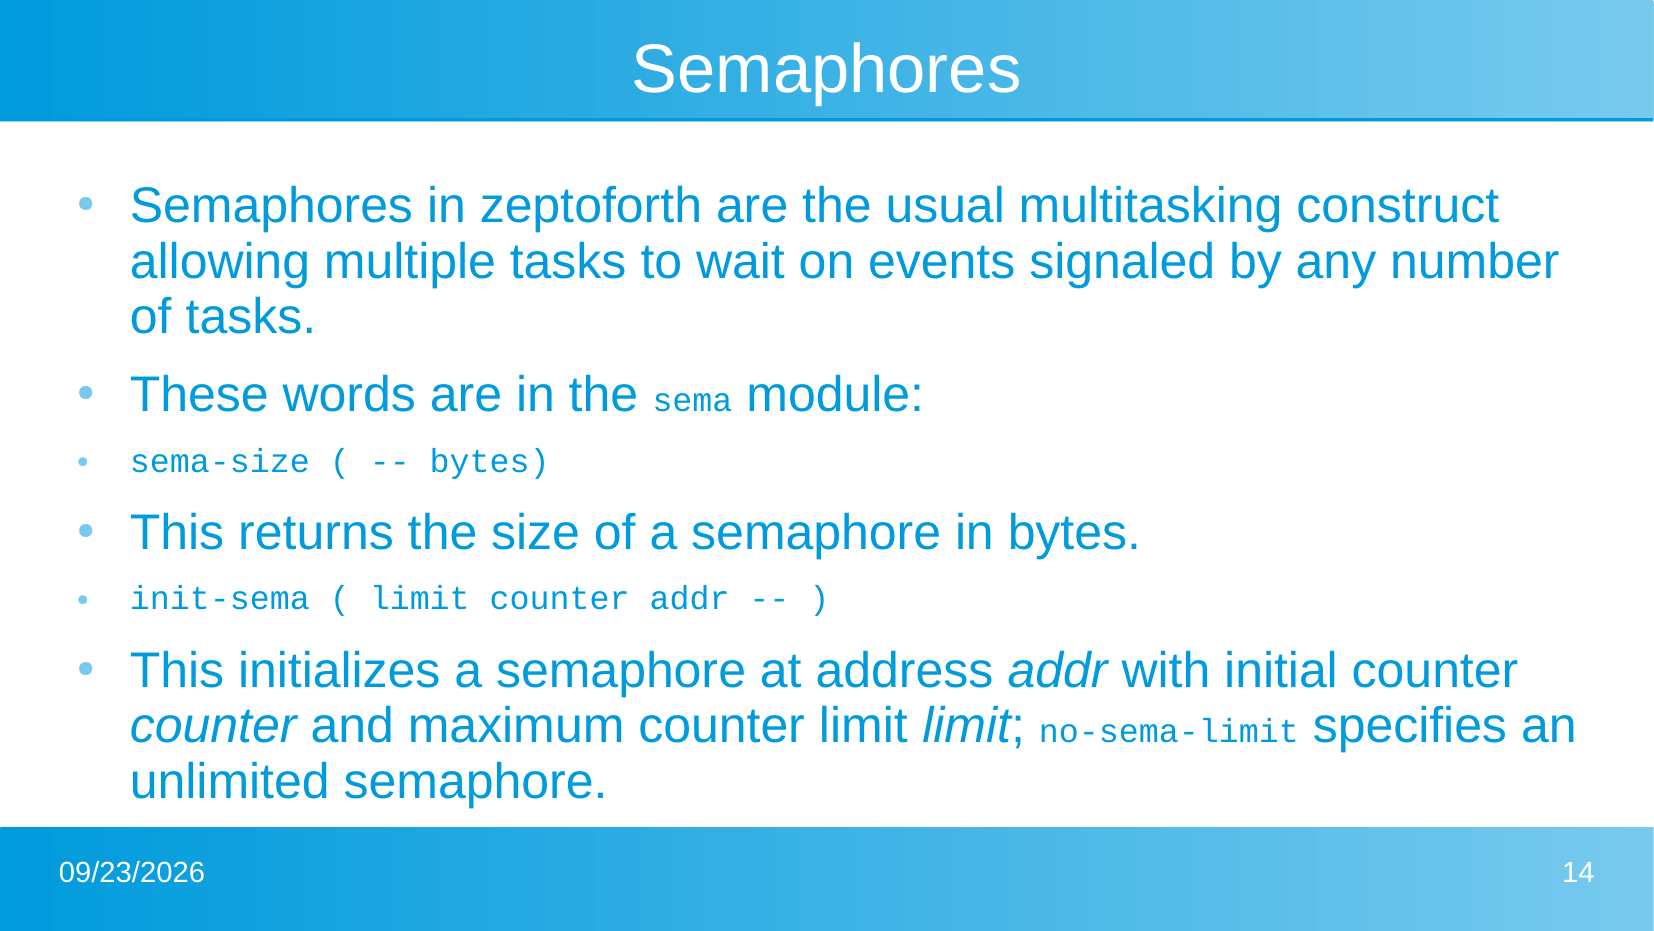

# Semaphores
Semaphores in zeptoforth are the usual multitasking construct allowing multiple tasks to wait on events signaled by any number of tasks.
These words are in the sema module:
sema-size ( -- bytes)
This returns the size of a semaphore in bytes.
init-sema ( limit counter addr -- )
This initializes a semaphore at address addr with initial counter counter and maximum counter limit limit; no-sema-limit specifies an unlimited semaphore.
14